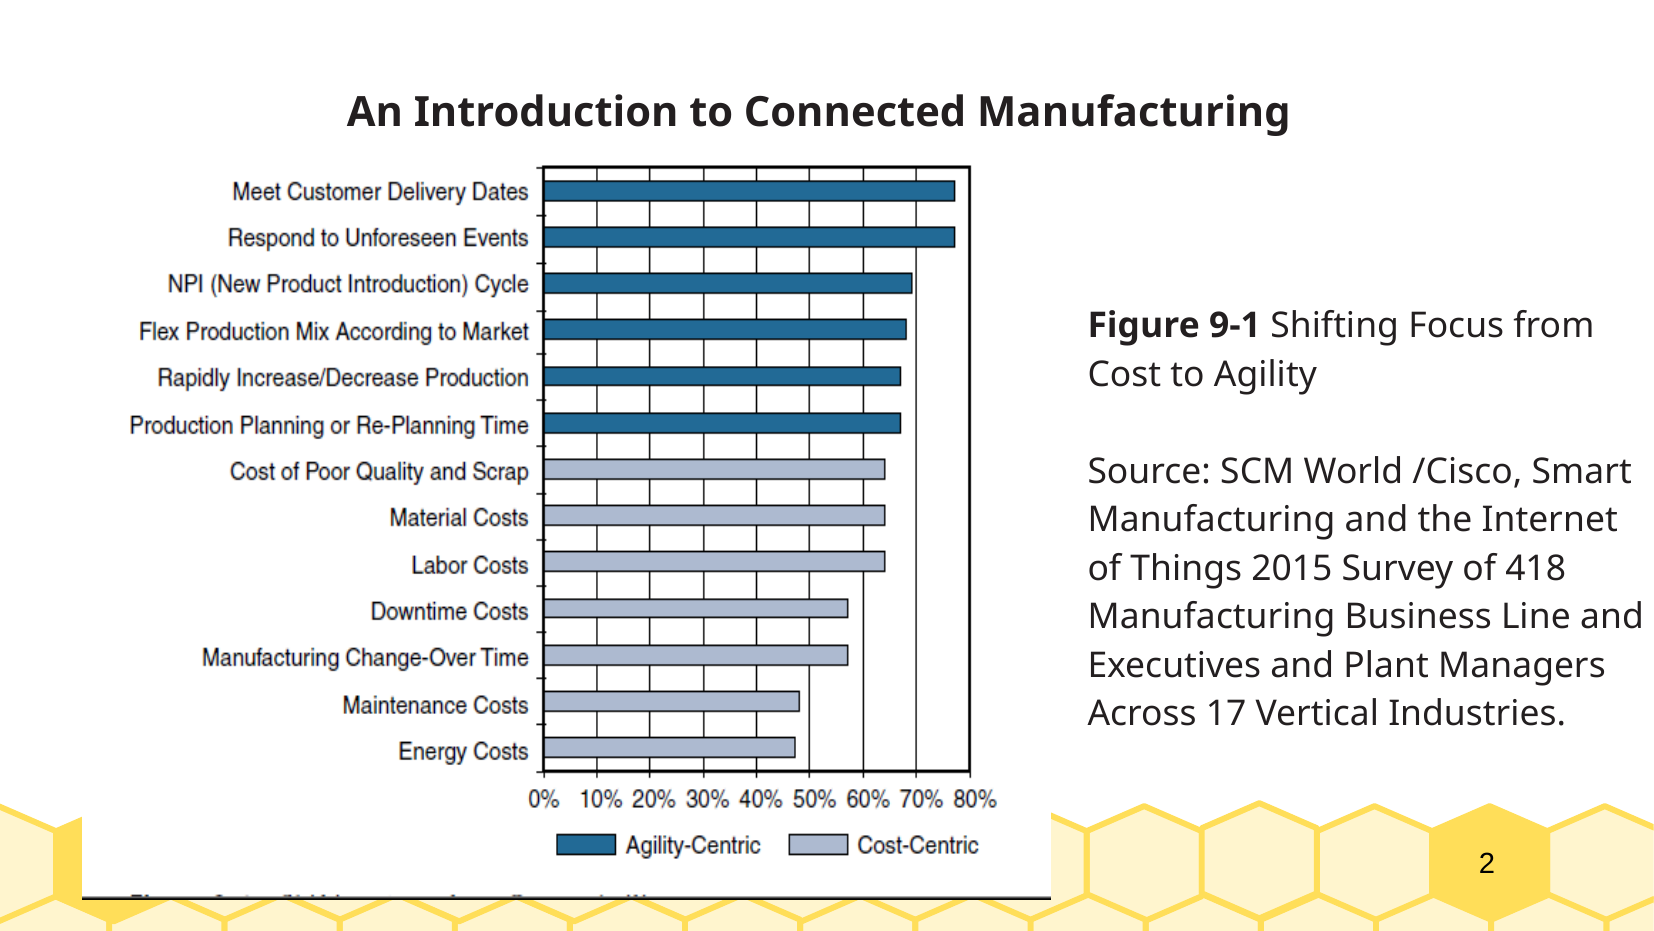

# An Introduction to Connected Manufacturing
Figure 9-1 Shifting Focus from Cost to Agility
Source: SCM World /Cisco, Smart Manufacturing and the Internet of Things 2015 Survey of 418
Manufacturing Business Line and Executives and Plant Managers Across 17 Vertical Industries.